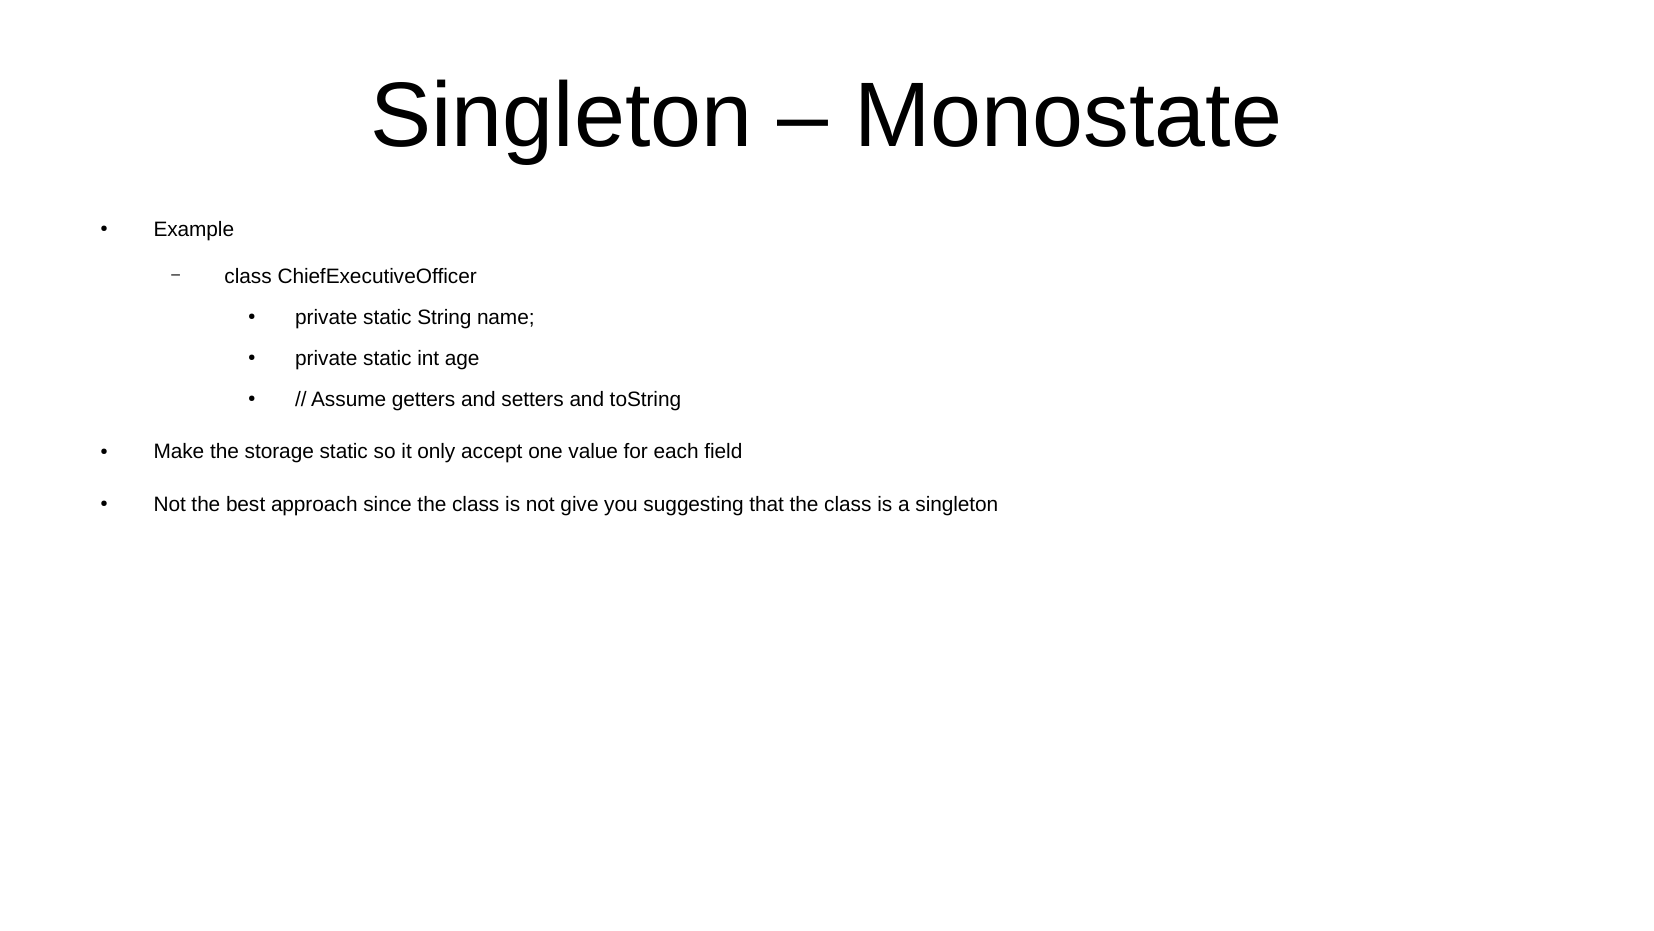

# Singleton – Monostate
Example
class ChiefExecutiveOfficer
private static String name;
private static int age
// Assume getters and setters and toString
Make the storage static so it only accept one value for each field
Not the best approach since the class is not give you suggesting that the class is a singleton